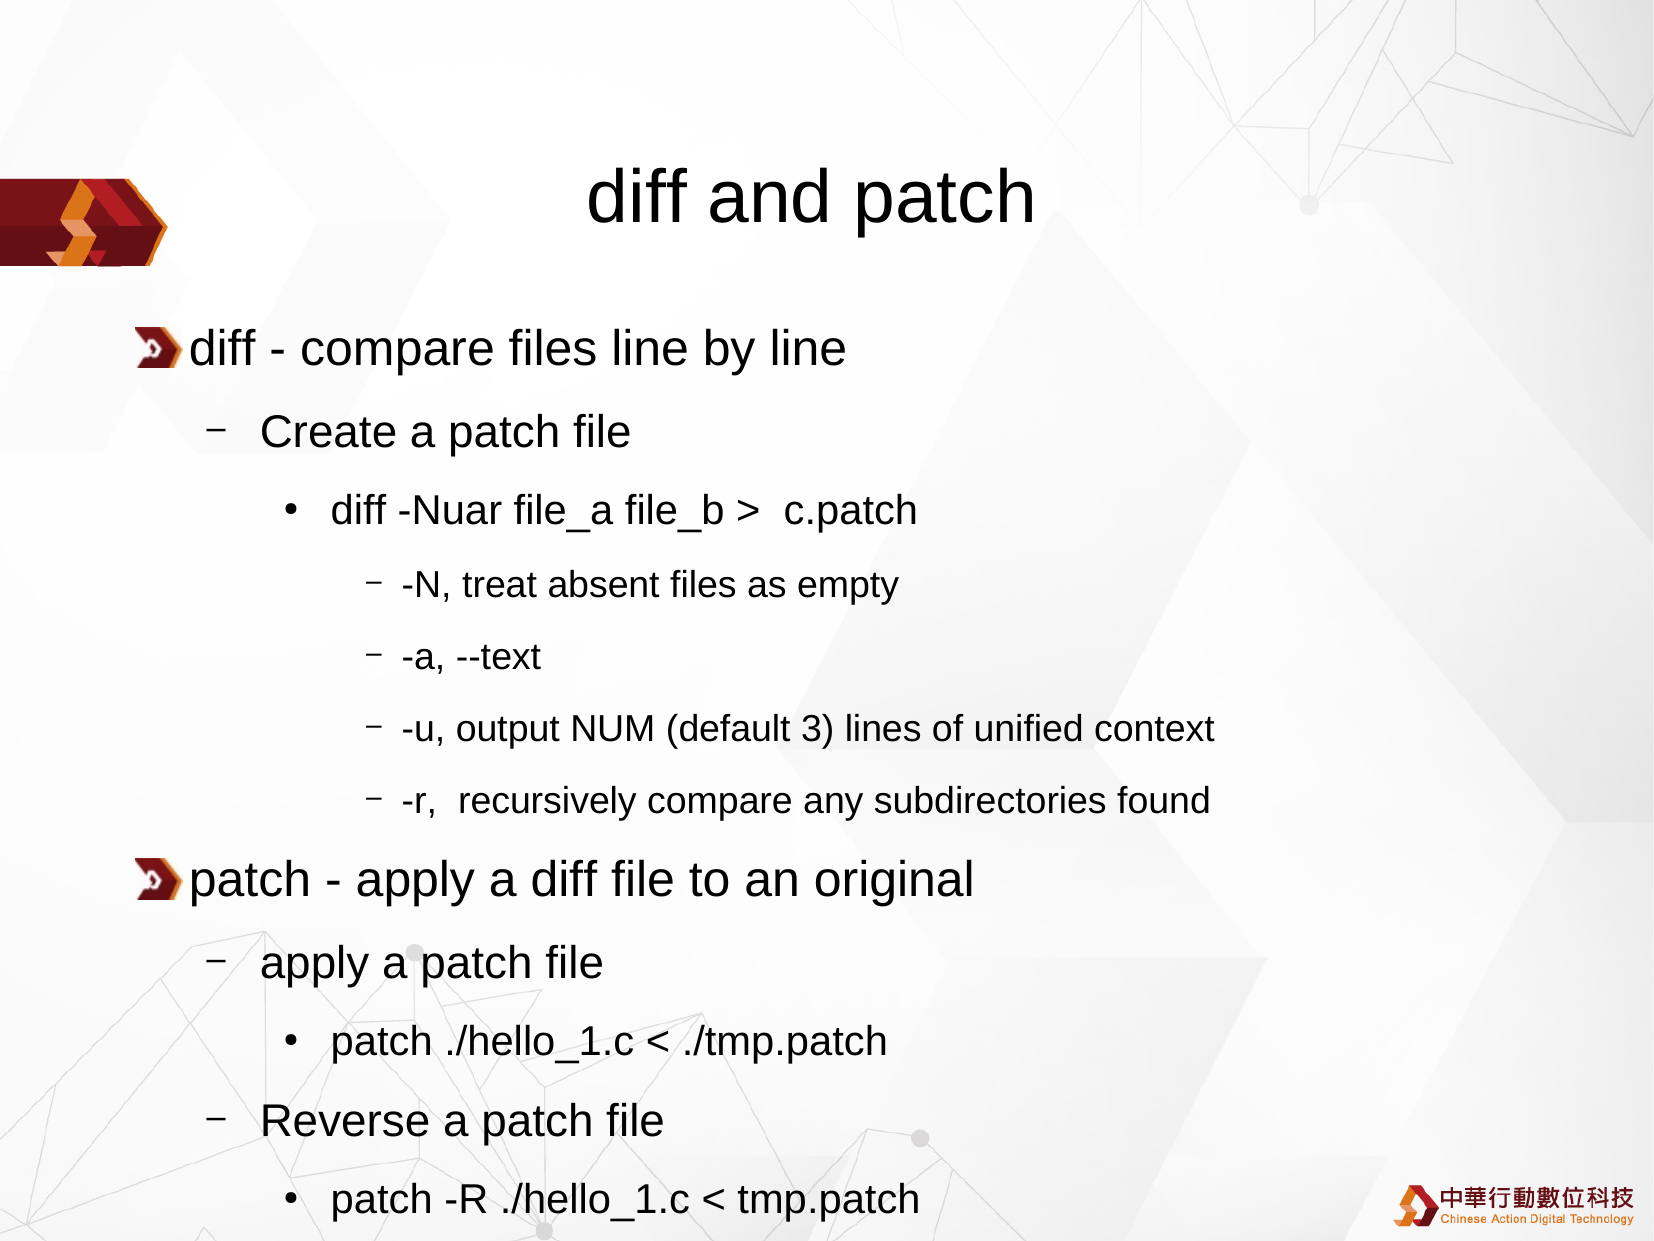

# diff and patch
diff - compare files line by line
Create a patch file
diff -Nuar file_a file_b > c.patch
-N, treat absent files as empty
-a, --text
-u, output NUM (default 3) lines of unified context
-r, recursively compare any subdirectories found
patch - apply a diff file to an original
apply a patch file
patch ./hello_1.c < ./tmp.patch
Reverse a patch file
patch -R ./hello_1.c < tmp.patch